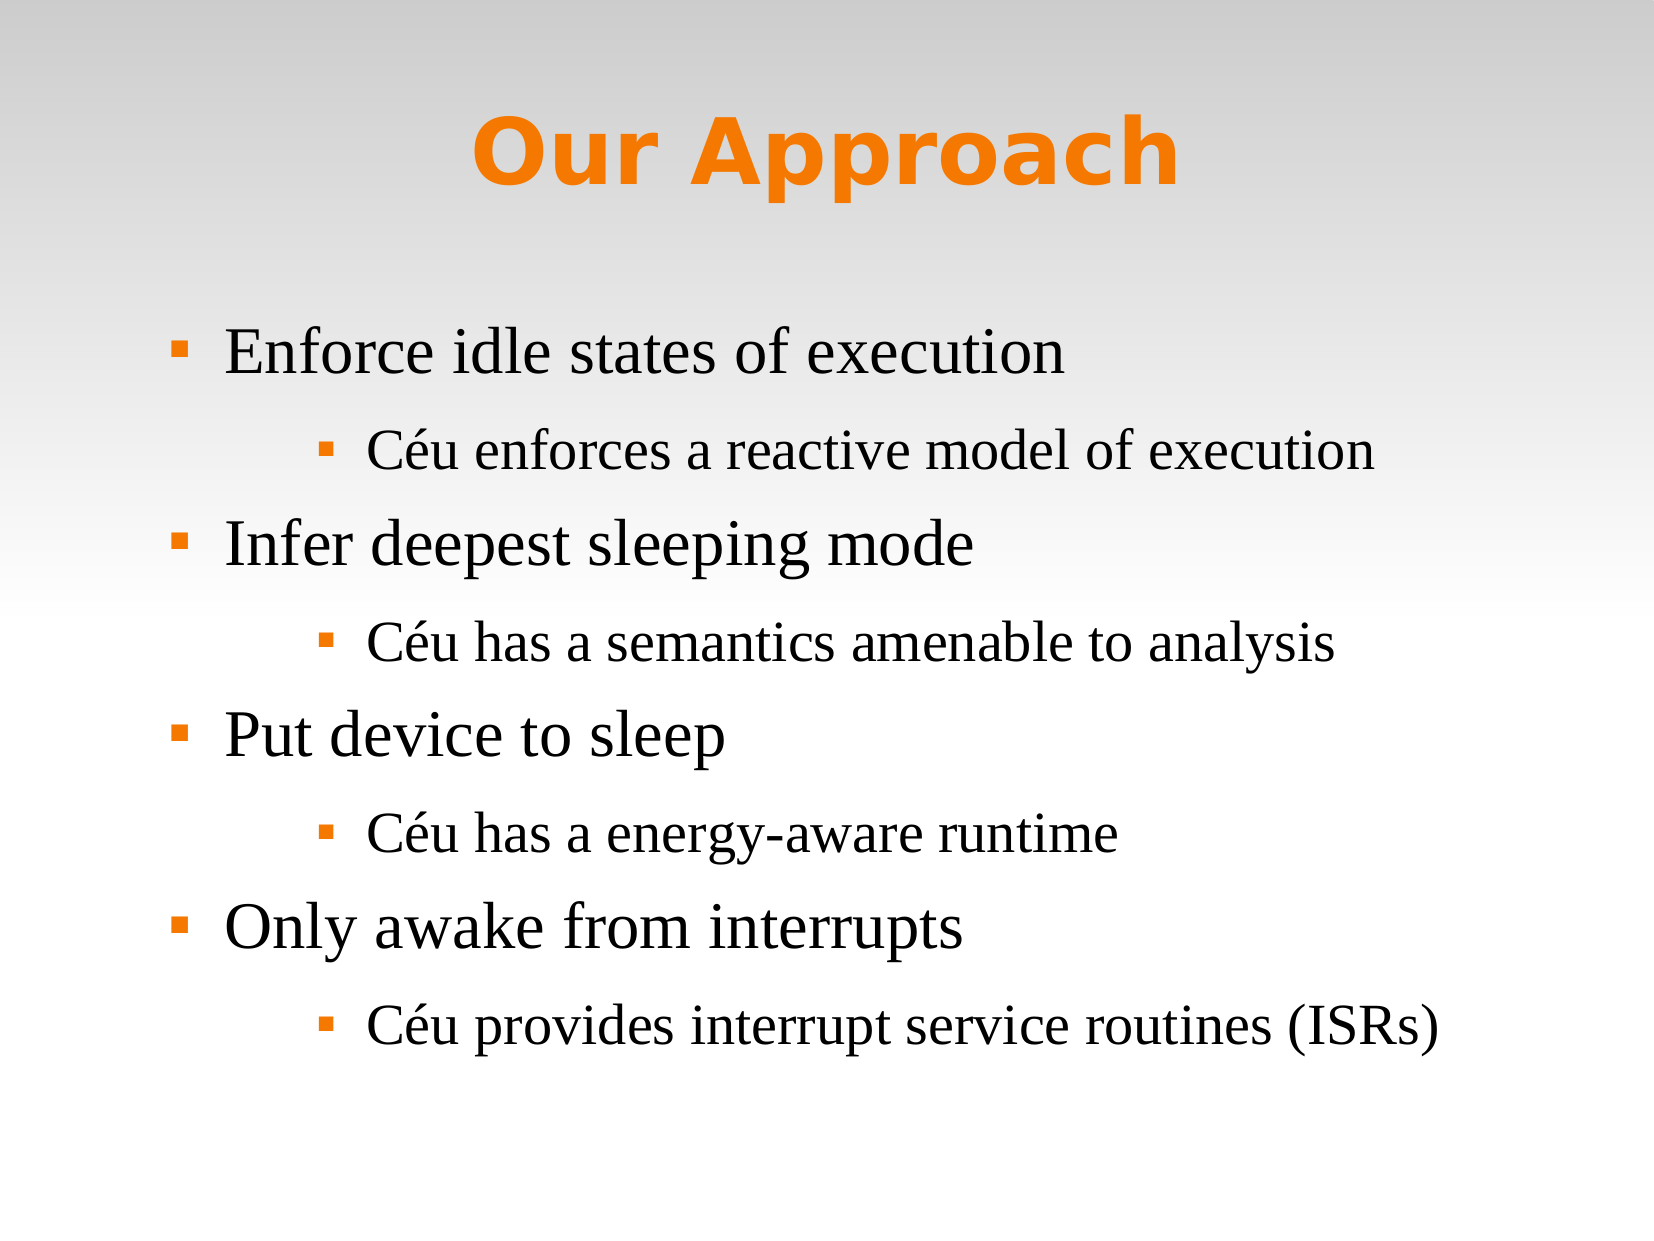

# Our Approach
Enforce idle states of execution
Céu enforces a reactive model of execution
Infer deepest sleeping mode
Céu has a semantics amenable to analysis
Put device to sleep
Céu has a energy-aware runtime
Only awake from interrupts
Céu provides interrupt service routines (ISRs)